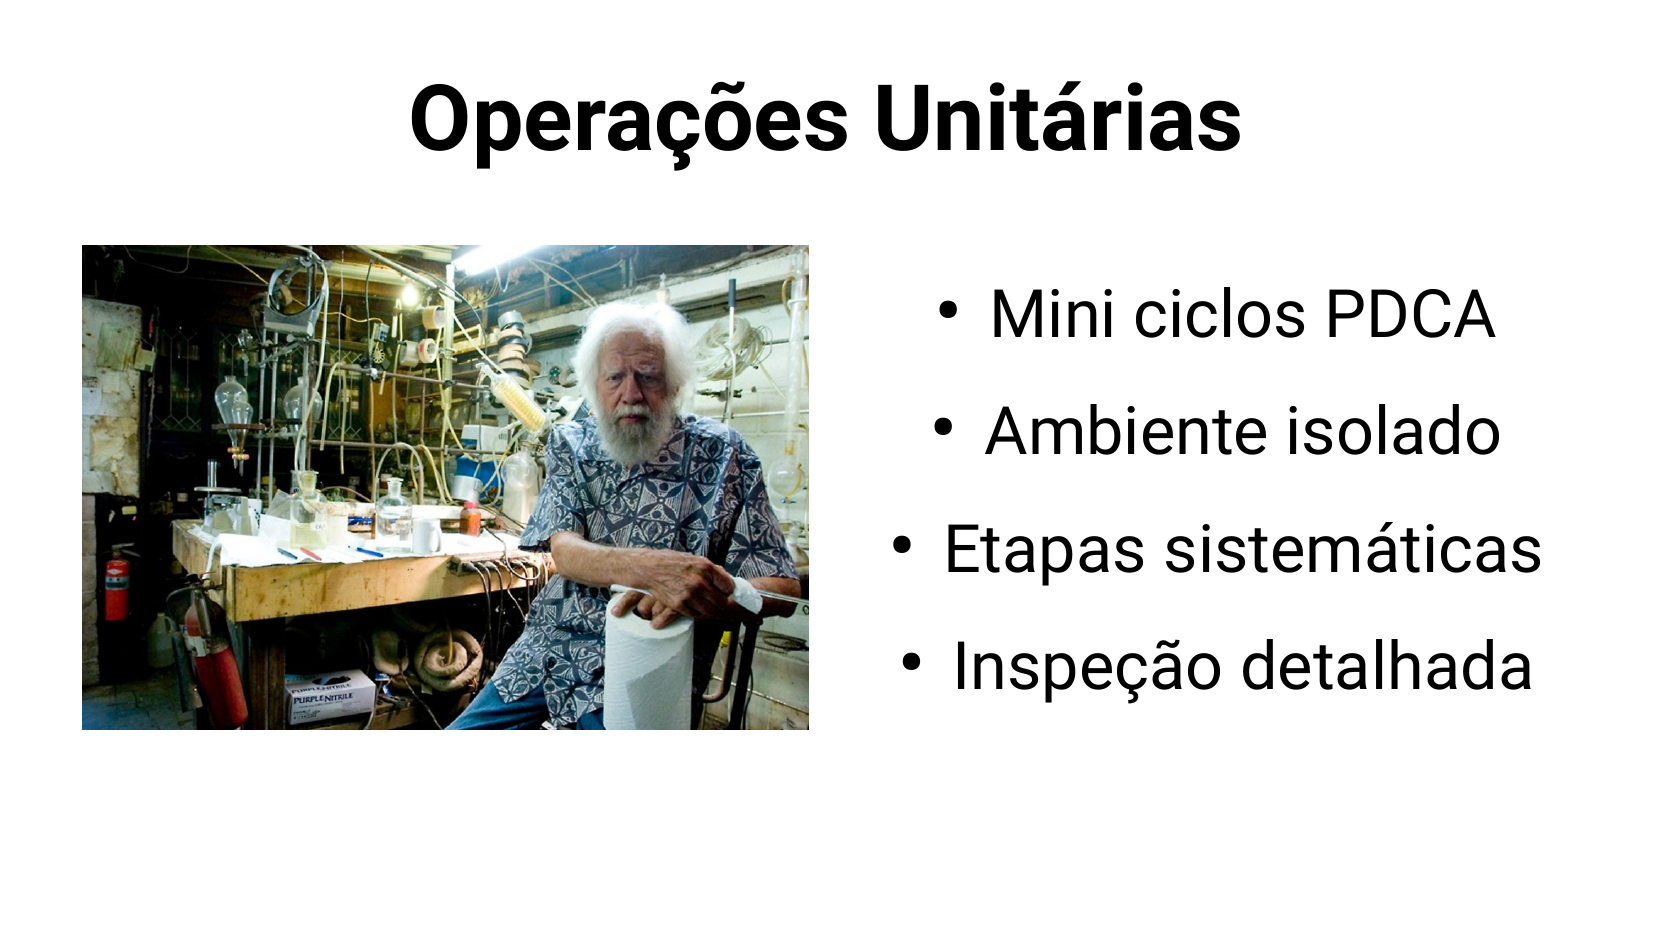

# Operações Unitárias
Mini ciclos PDCA
Ambiente isolado
Etapas sistemáticas
Inspeção detalhada